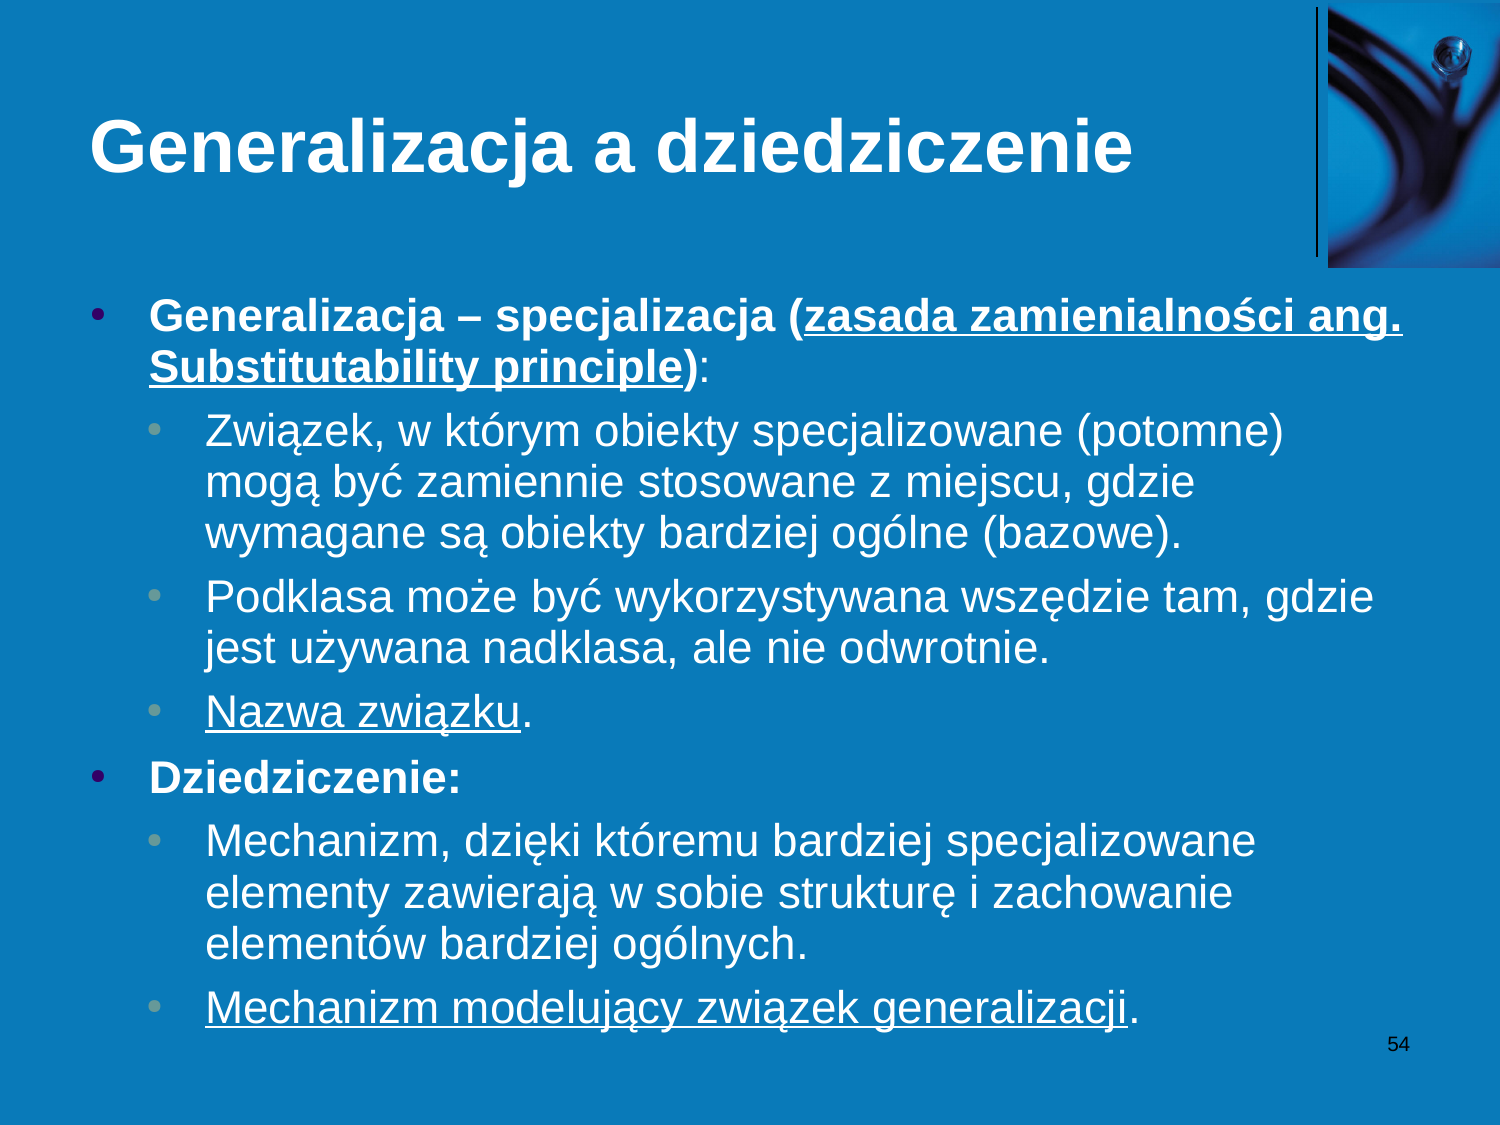

# Generalizacja a dziedziczenie
Generalizacja – specjalizacja (zasada zamienialności ang. Substitutability principle):
Związek, w którym obiekty specjalizowane (potomne) mogą być zamiennie stosowane z miejscu, gdzie wymagane są obiekty bardziej ogólne (bazowe).
Podklasa może być wykorzystywana wszędzie tam, gdzie jest używana nadklasa, ale nie odwrotnie.
Nazwa związku.
Dziedziczenie:
Mechanizm, dzięki któremu bardziej specjalizowane elementy zawierają w sobie strukturę i zachowanie elementów bardziej ogólnych.
Mechanizm modelujący związek generalizacji.
54